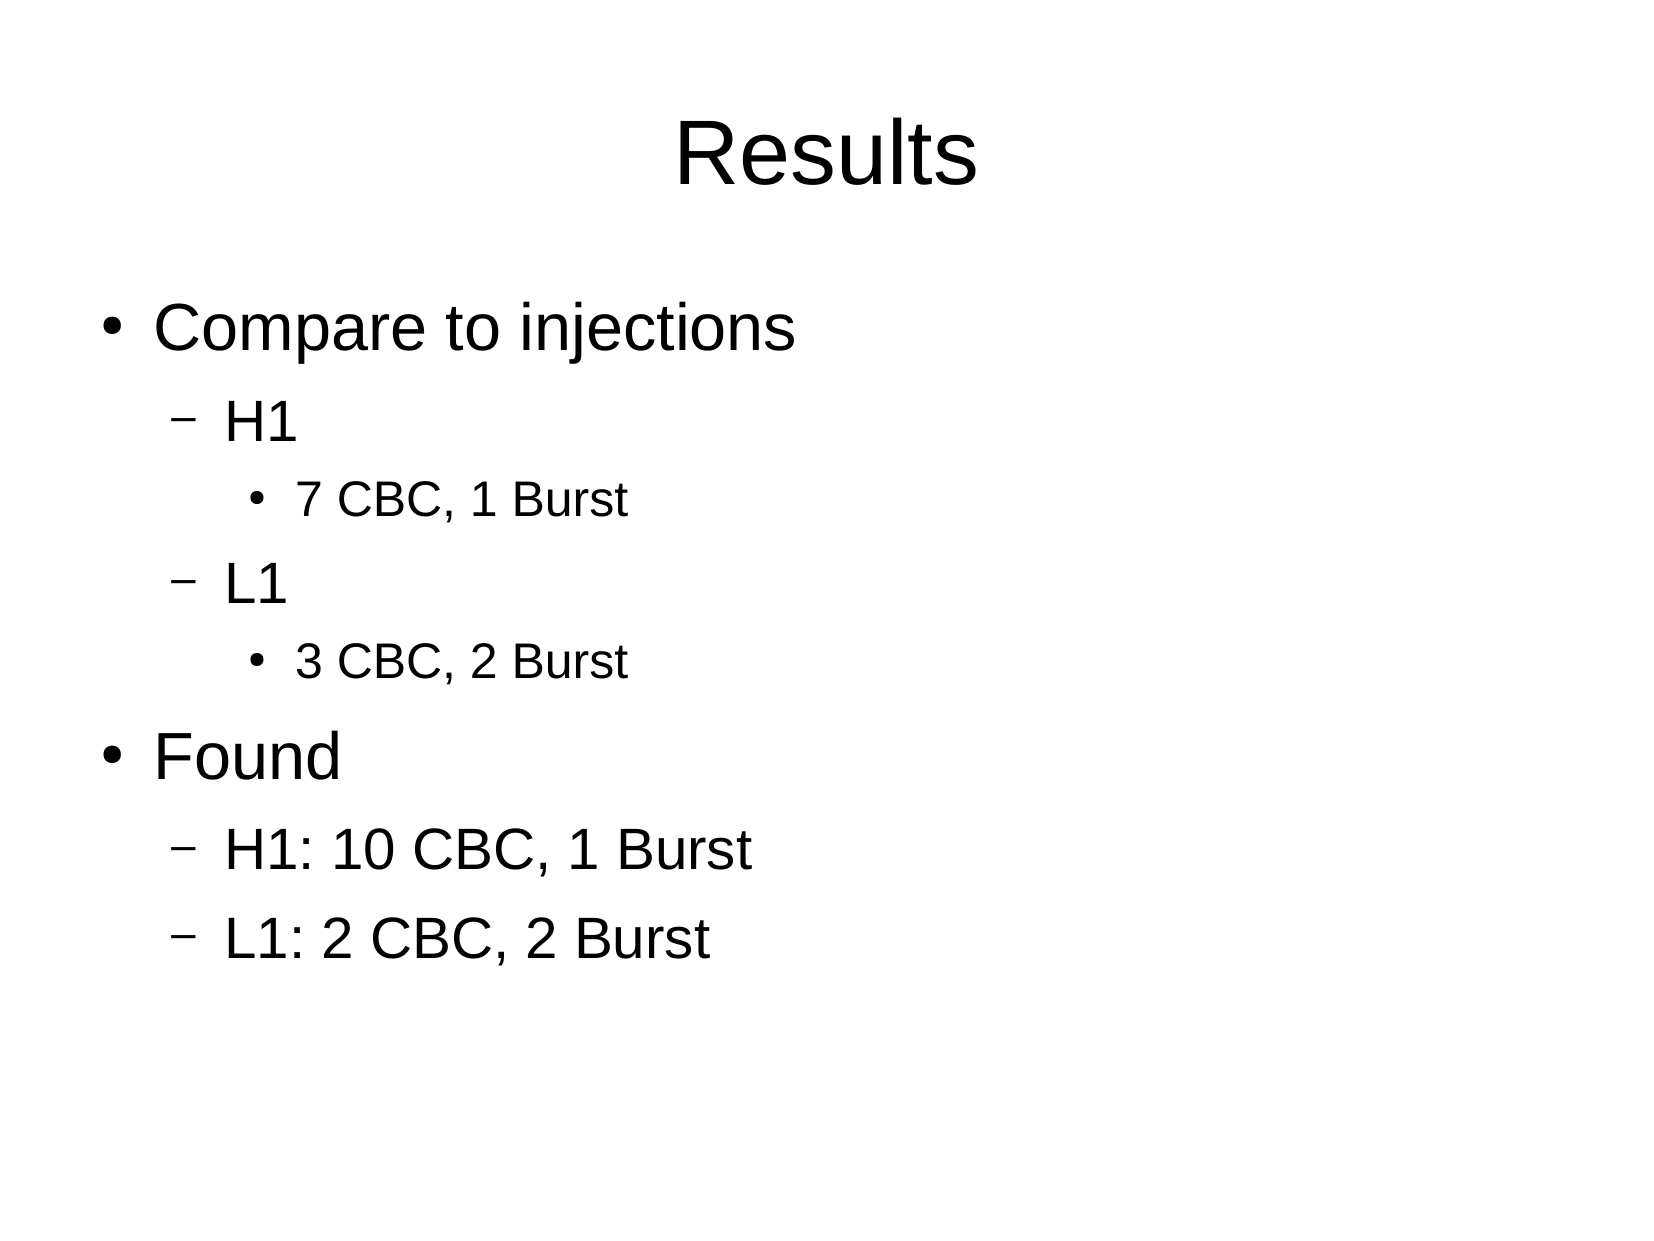

# Results
Compare to injections
H1
7 CBC, 1 Burst
L1
3 CBC, 2 Burst
Found
H1: 10 CBC, 1 Burst
L1: 2 CBC, 2 Burst